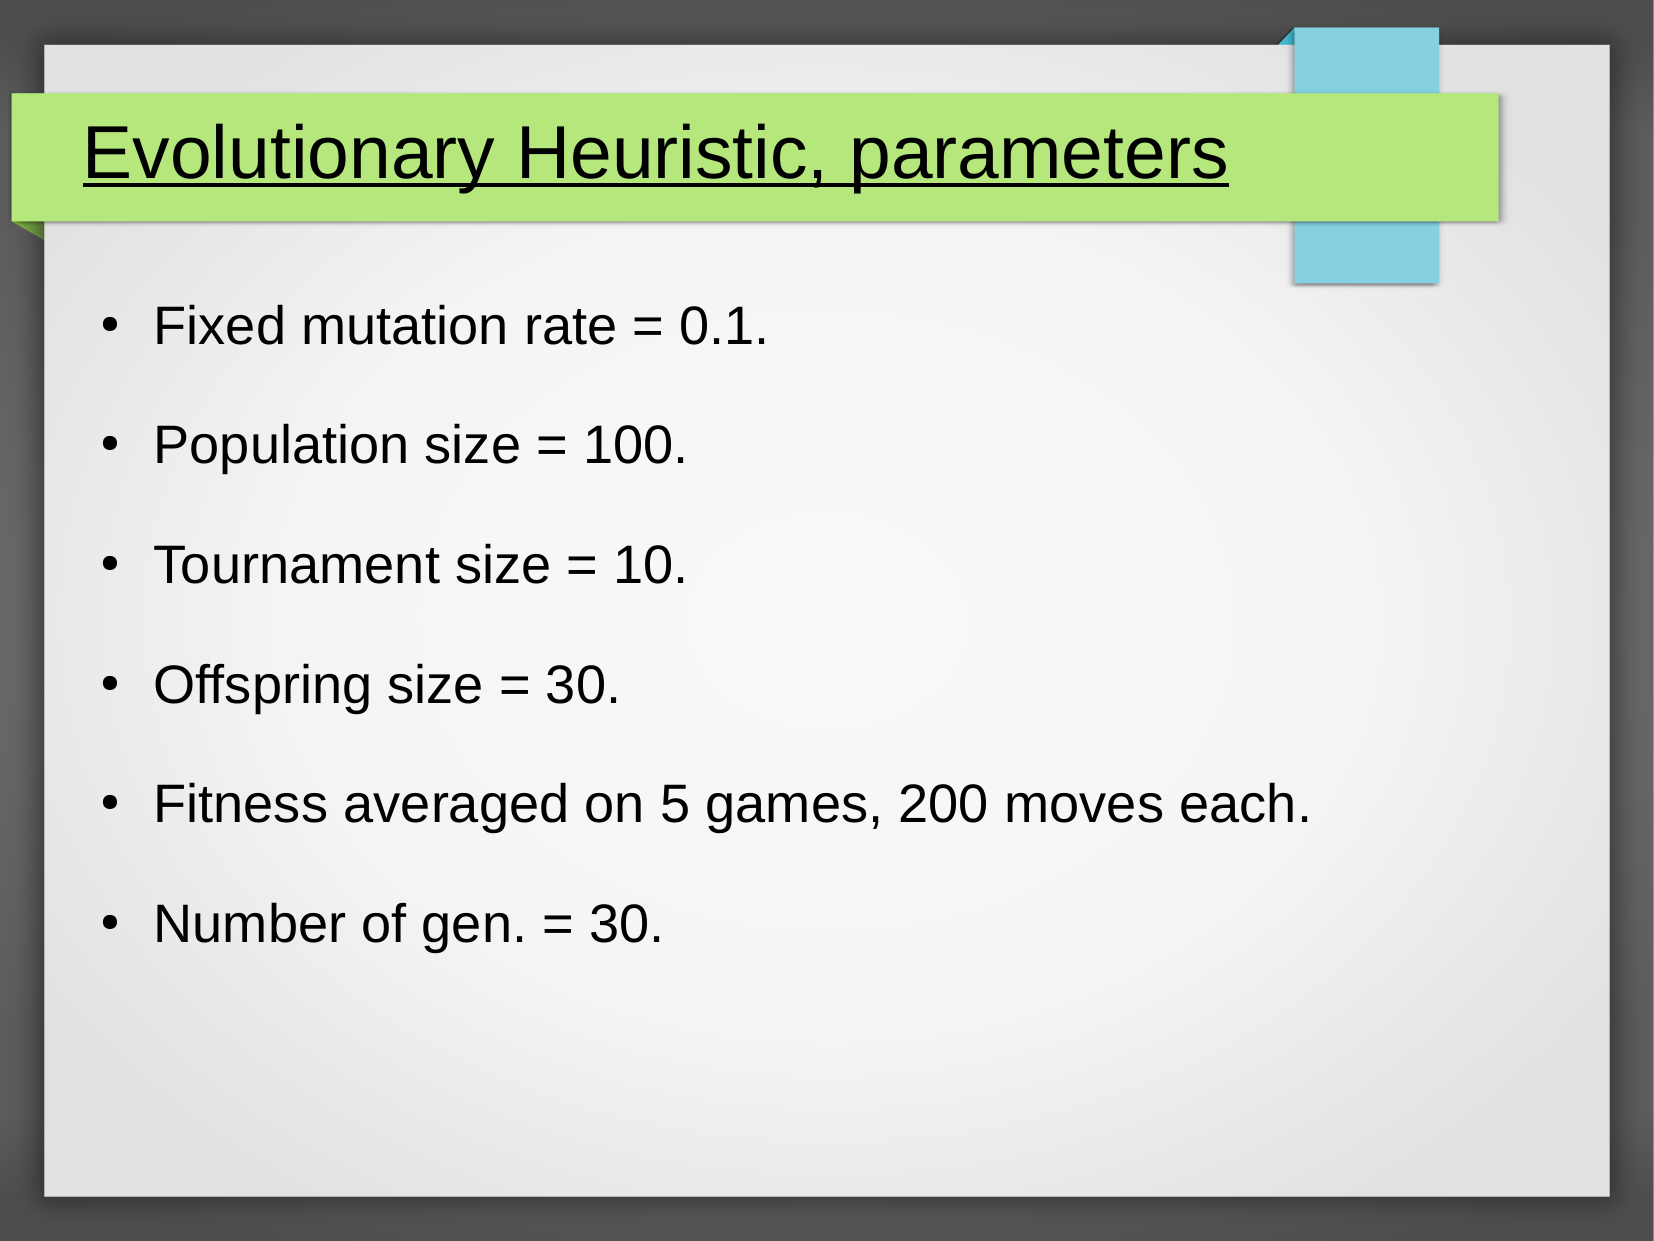

# Evolutionary Heuristic, parameters
Fixed mutation rate = 0.1.
Population size = 100.
Tournament size = 10.
Offspring size = 30.
Fitness averaged on 5 games, 200 moves each.
Number of gen. = 30.